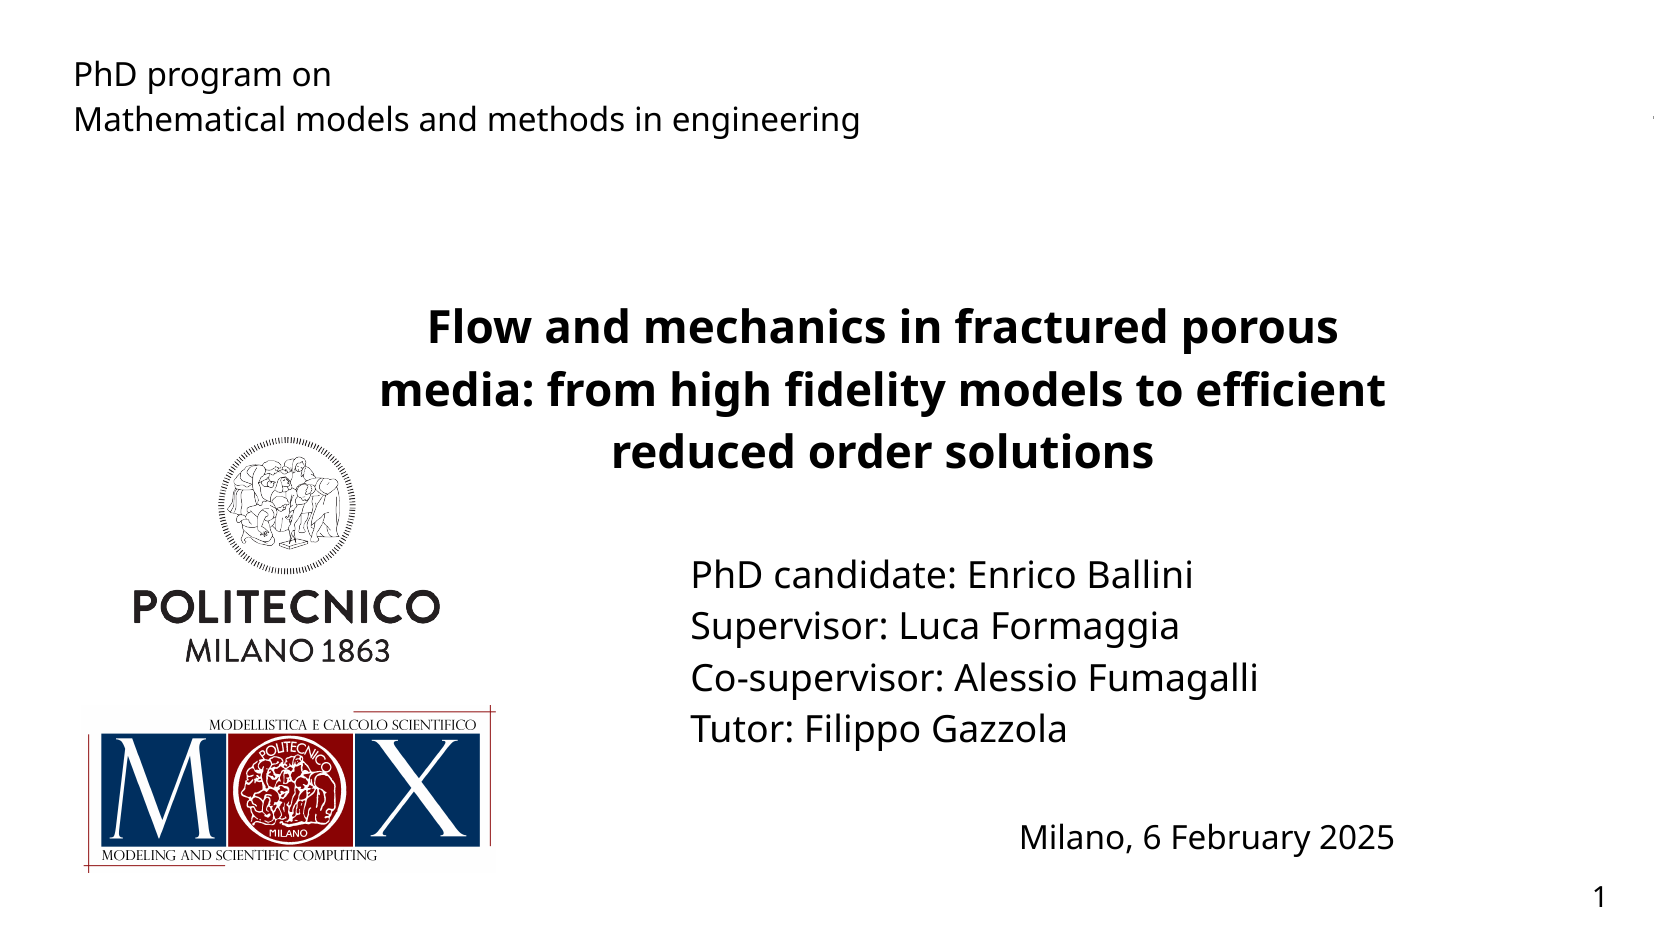

#
PhD program on
Mathematical models and methods in engineering
Flow and mechanics in fractured porous media: from high fidelity models to efficient reduced order solutions
PhD candidate: Enrico Ballini
Supervisor: Luca Formaggia
Co-supervisor: Alessio Fumagalli
Tutor: Filippo Gazzola
Milano, 6 February 2025